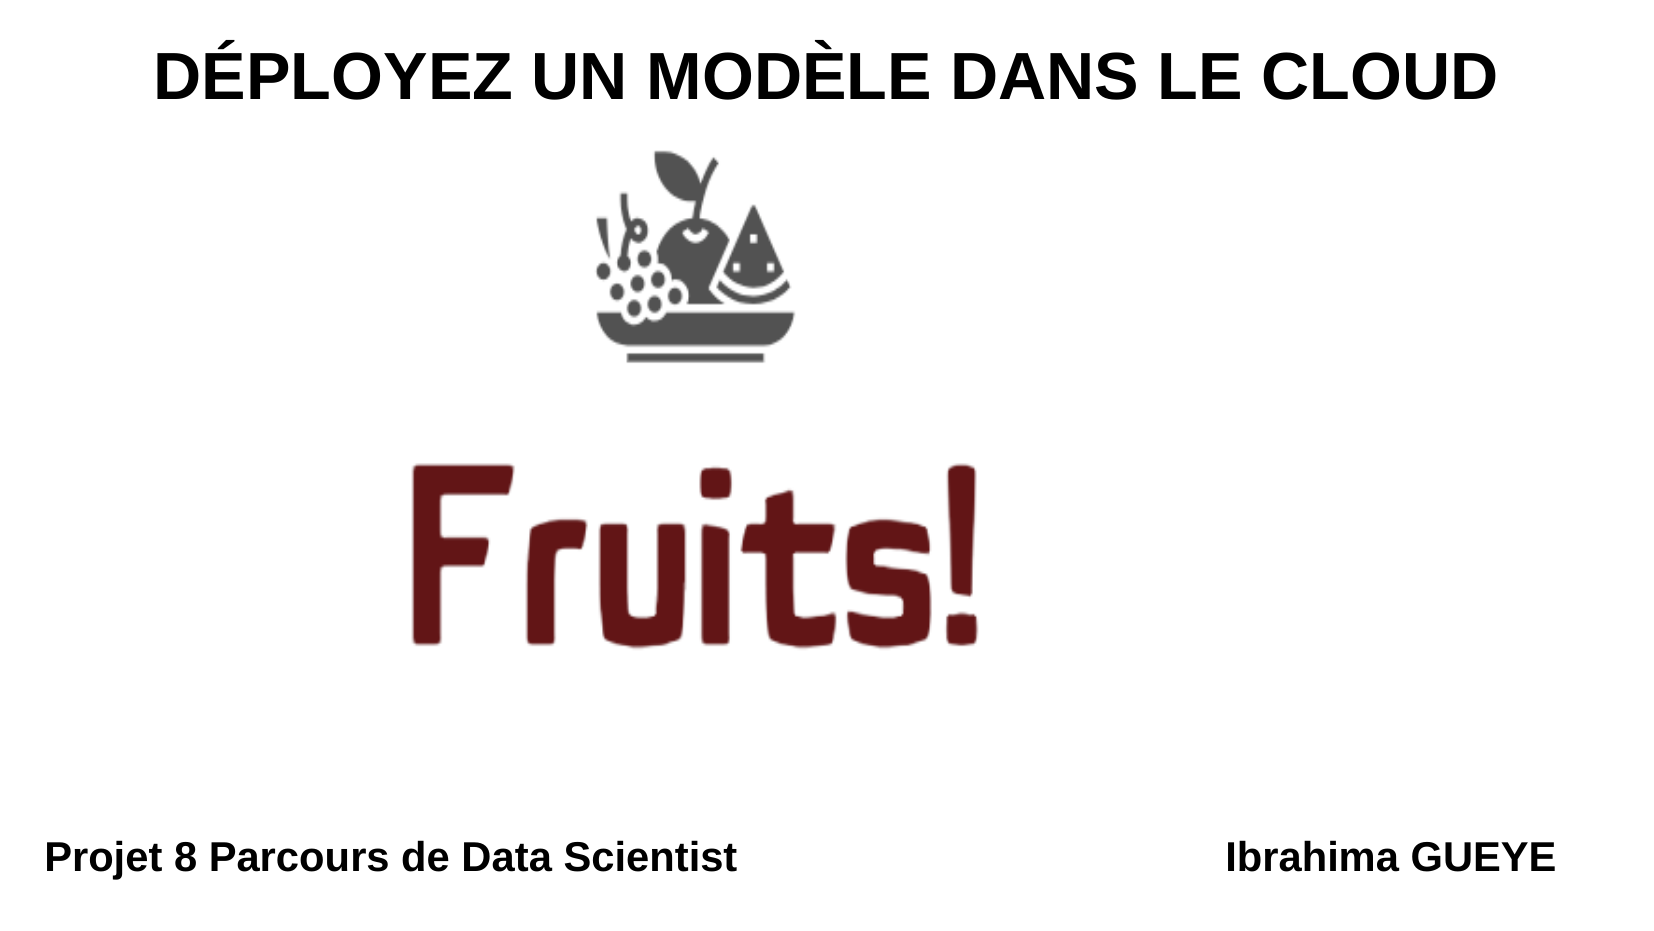

DÉPLOYEZ UN MODÈLE DANS LE CLOUD
Projet 8 Parcours de Data Scientist 							Ibrahima GUEYE